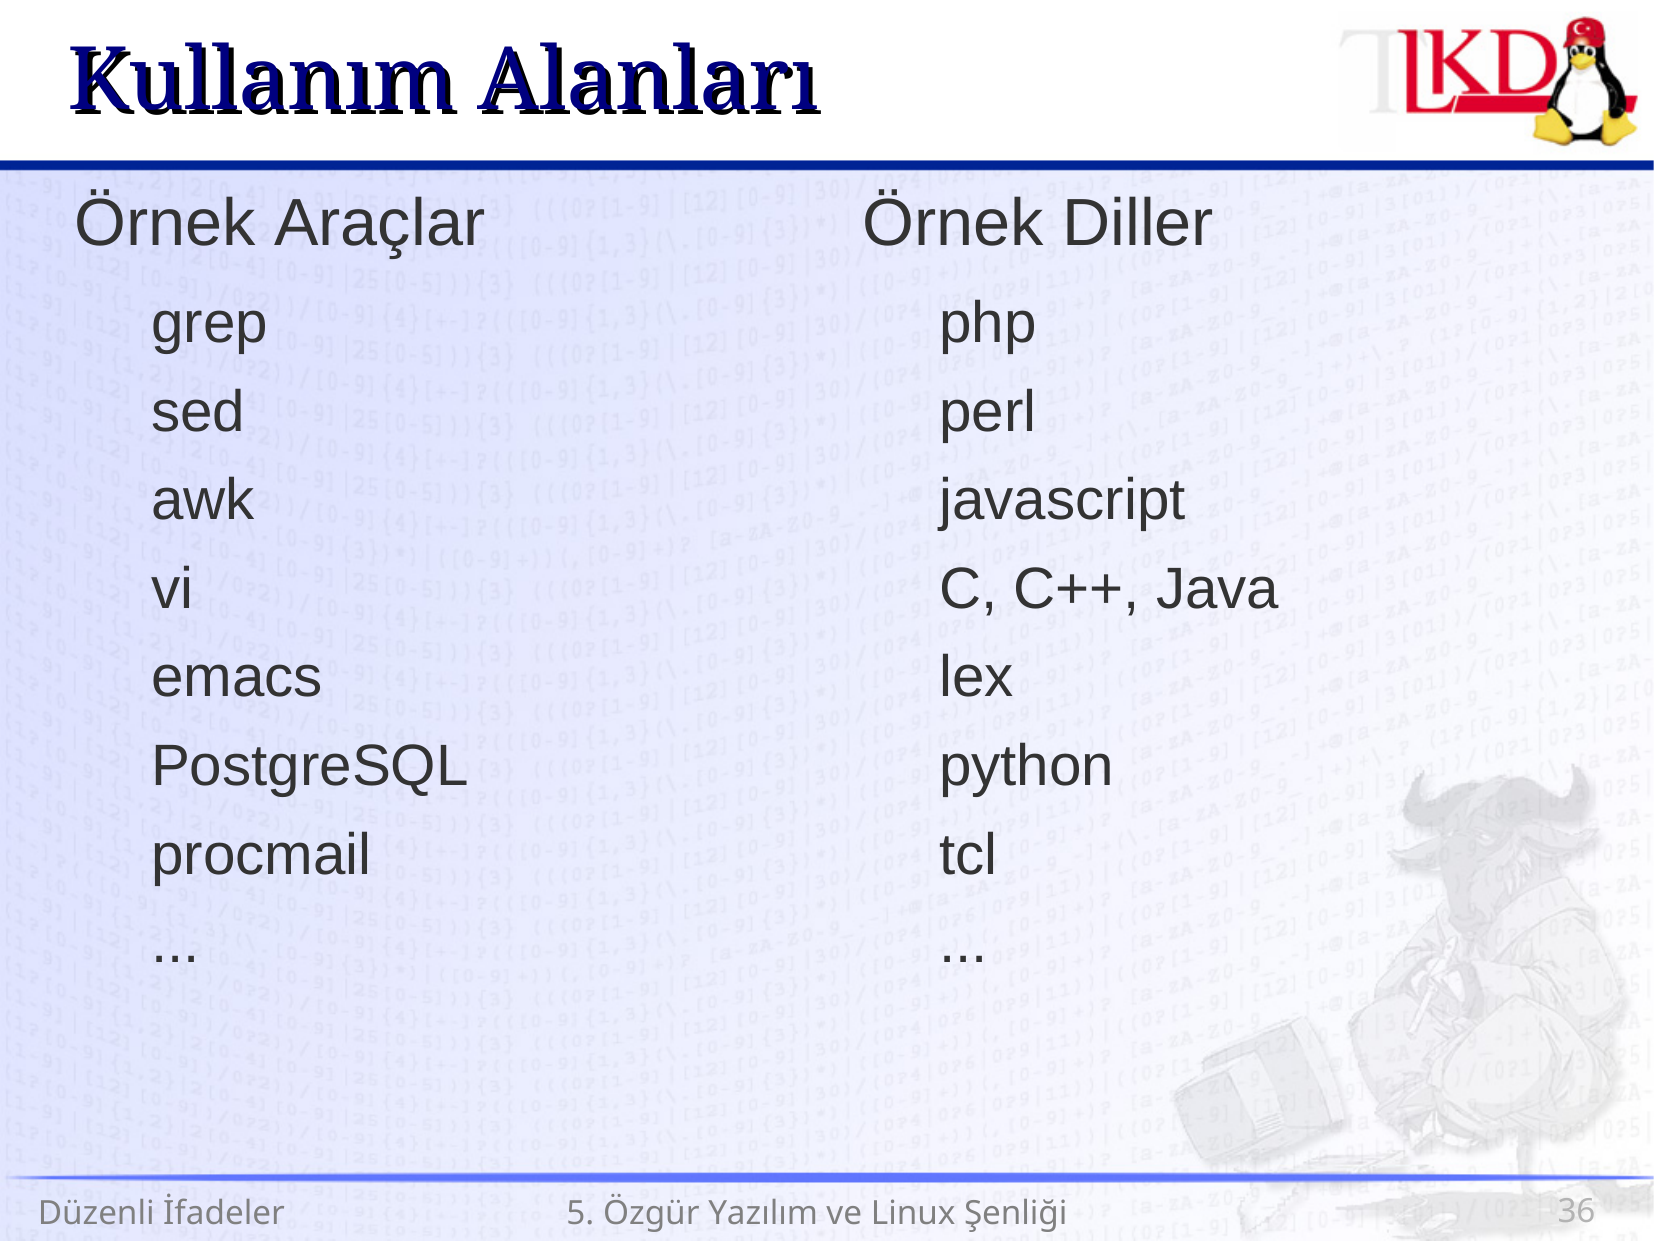

# Kullanım Alanları
Örnek Araçlar
grep
sed
awk
vi
emacs
PostgreSQL
procmail
...
Örnek Diller
php
perl
javascript
C, C++, Java
lex
python
tcl
...